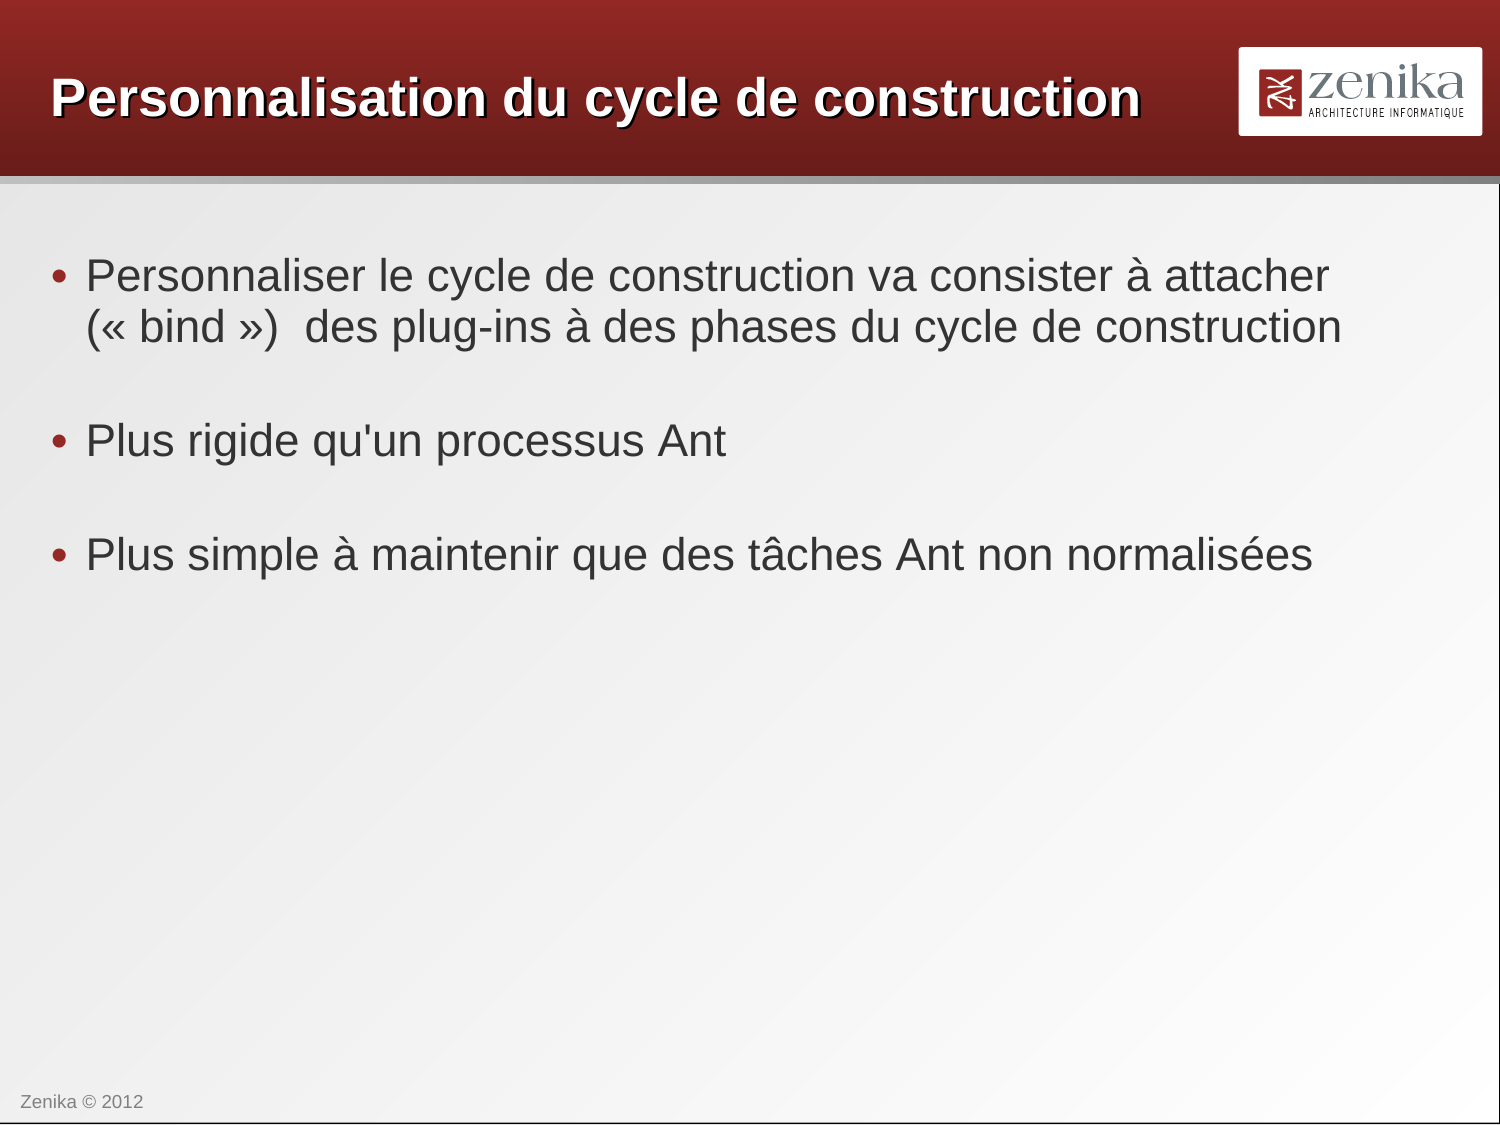

# Personnalisation du cycle de construction
Personnaliser le cycle de construction va consister à attacher (« bind ») des plug-ins à des phases du cycle de construction
Plus rigide qu'un processus Ant
Plus simple à maintenir que des tâches Ant non normalisées